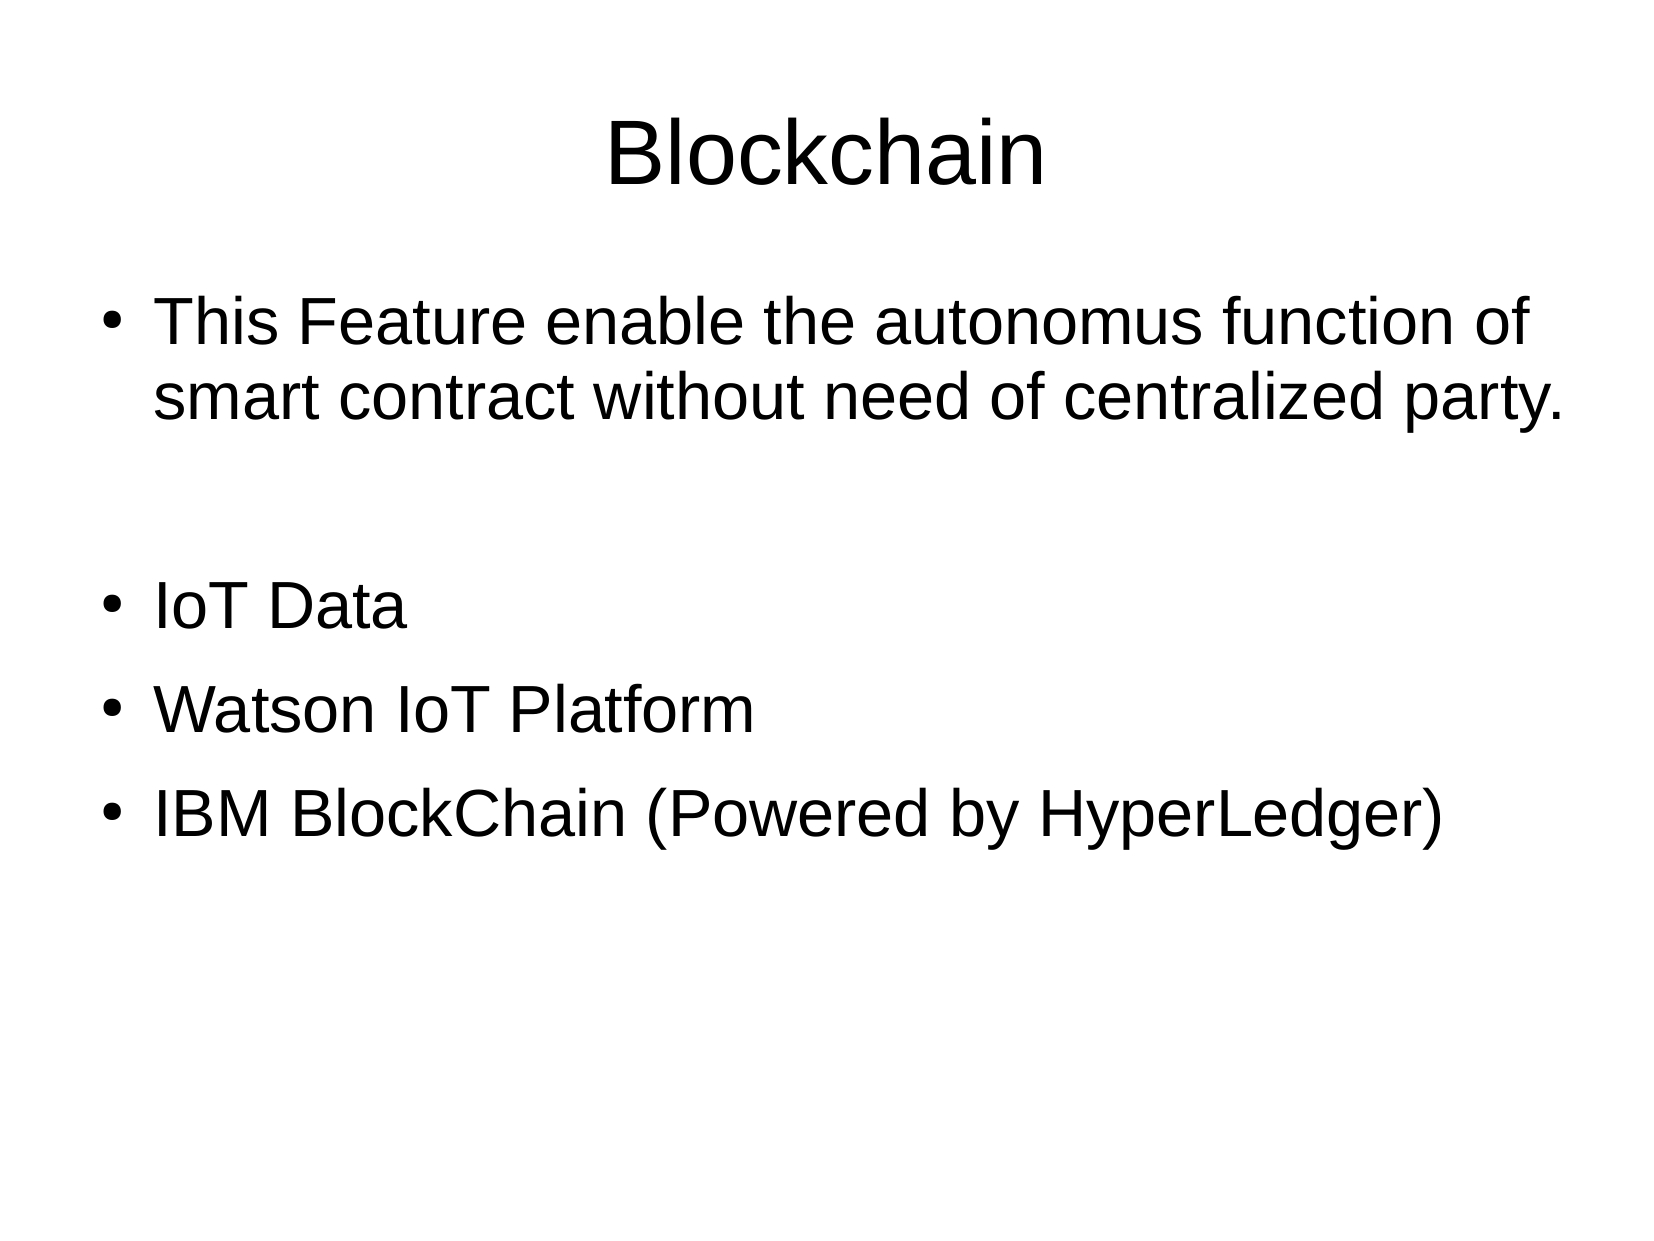

# Blockchain
This Feature enable the autonomus function of smart contract without need of centralized party.
IoT Data
Watson IoT Platform
IBM BlockChain (Powered by HyperLedger)